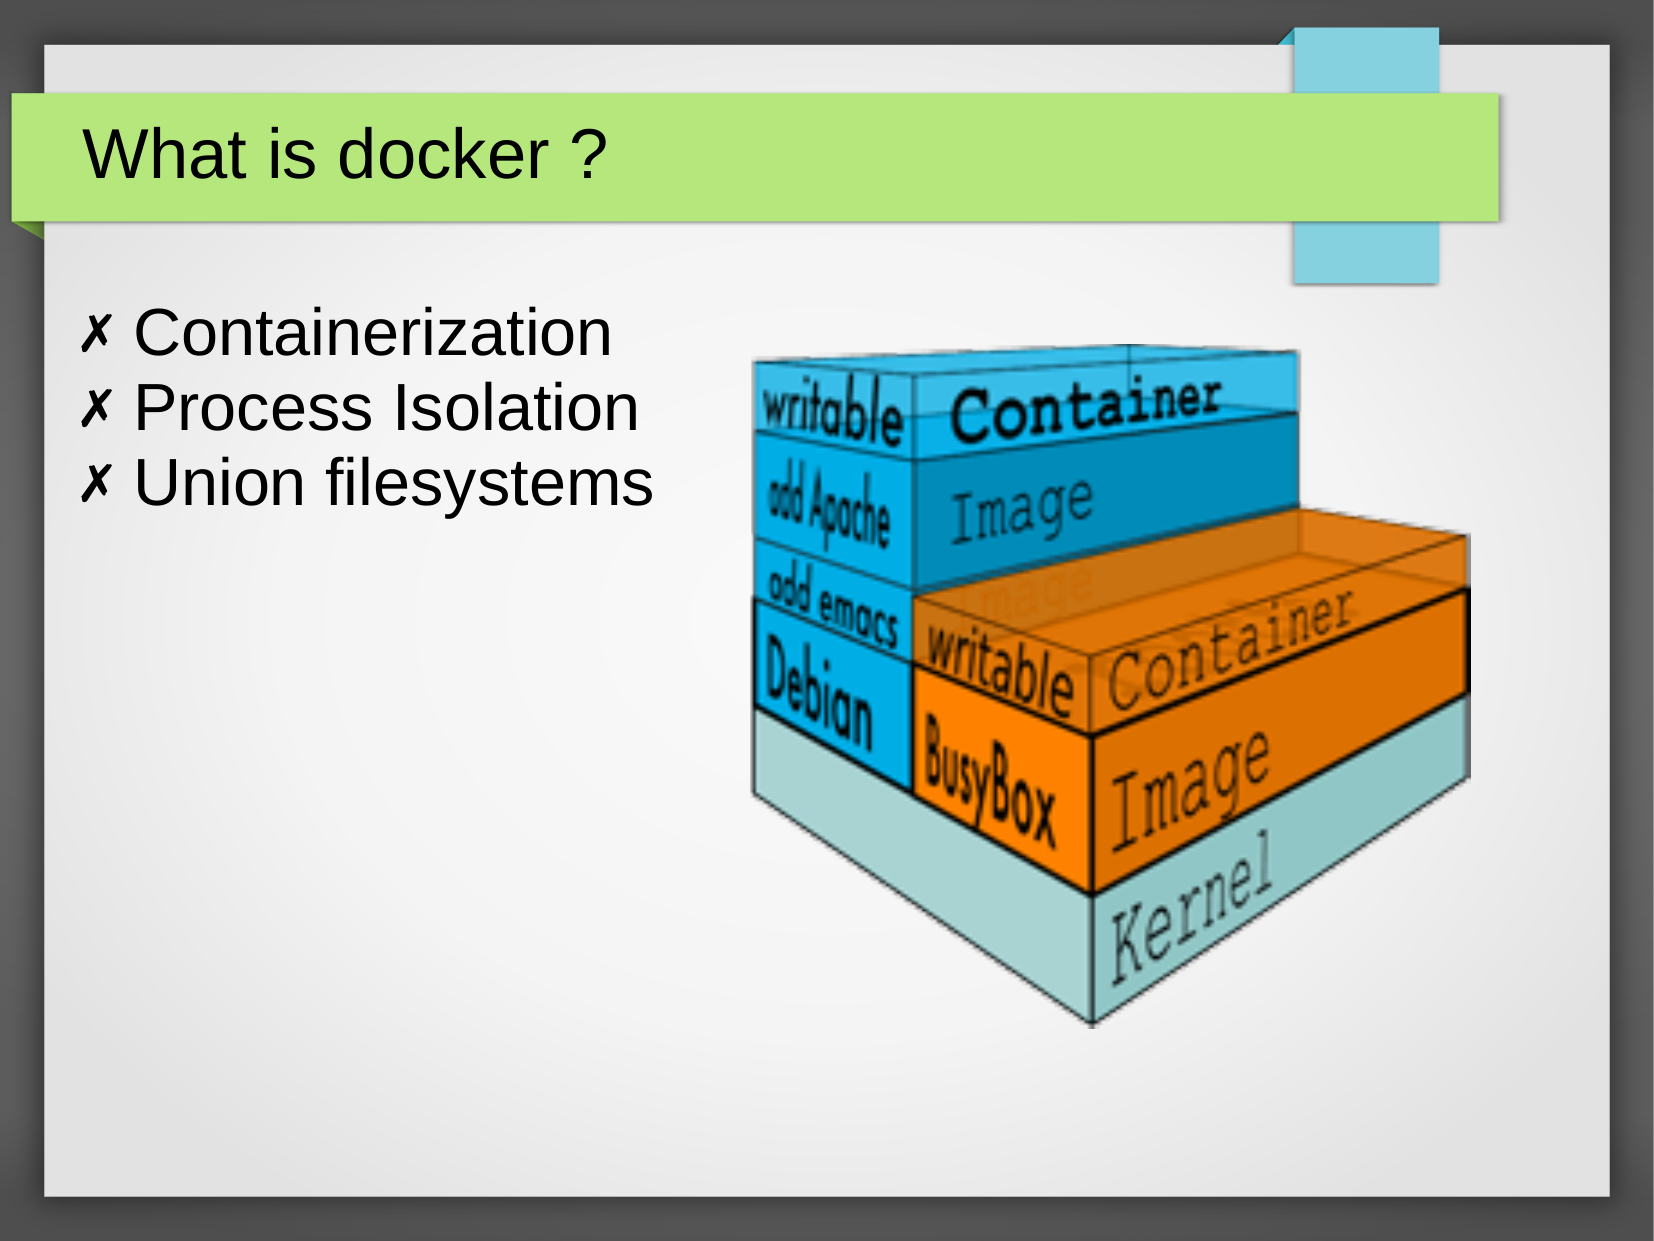

# What is docker ?
 Containerization
 Process Isolation
 Union filesystems